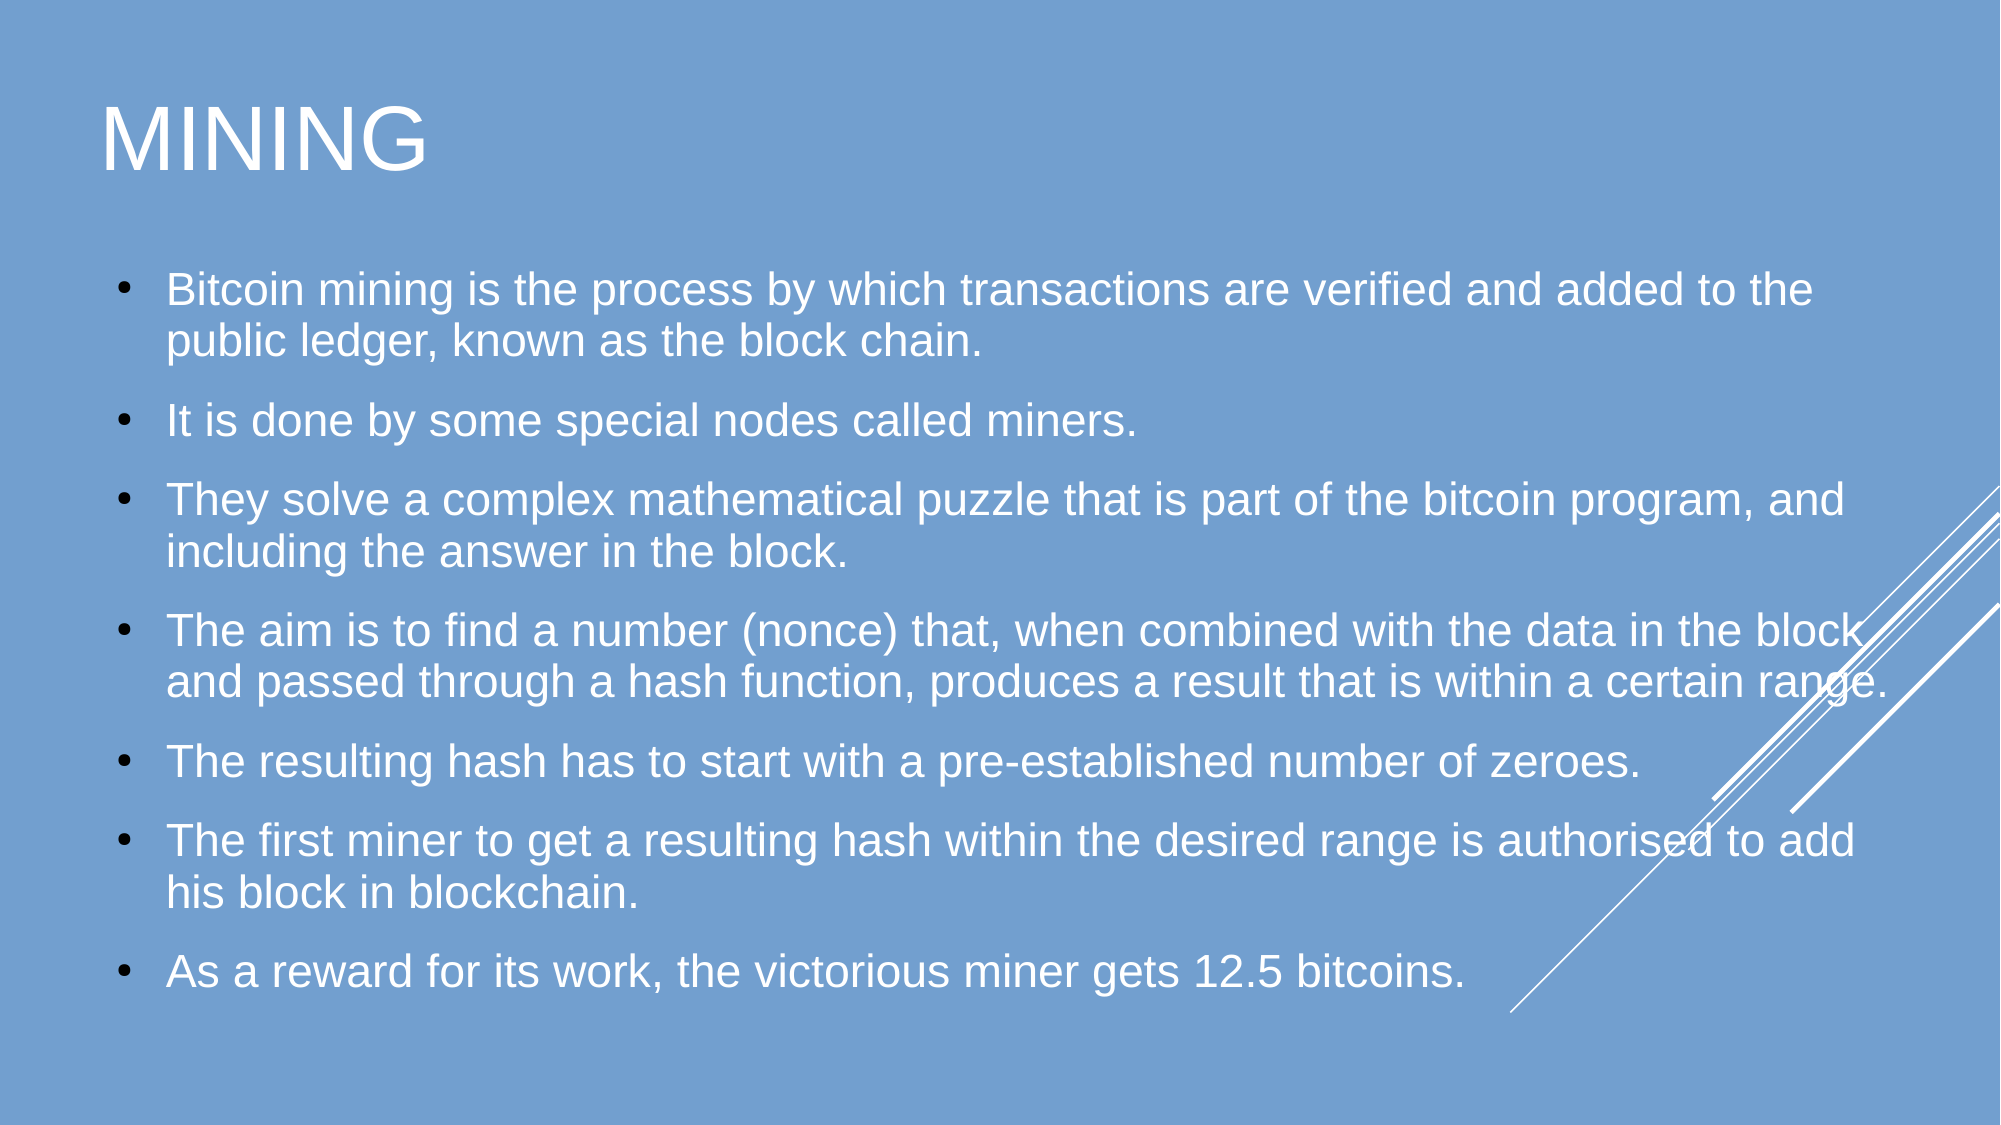

# MINING
Bitcoin mining is the process by which transactions are verified and added to the public ledger, known as the block chain.
It is done by some special nodes called miners.
They solve a complex mathematical puzzle that is part of the bitcoin program, and including the answer in the block.
The aim is to find a number (nonce) that, when combined with the data in the block and passed through a hash function, produces a result that is within a certain range.
The resulting hash has to start with a pre-established number of zeroes.
The first miner to get a resulting hash within the desired range is authorised to add his block in blockchain.
As a reward for its work, the victorious miner gets 12.5 bitcoins.